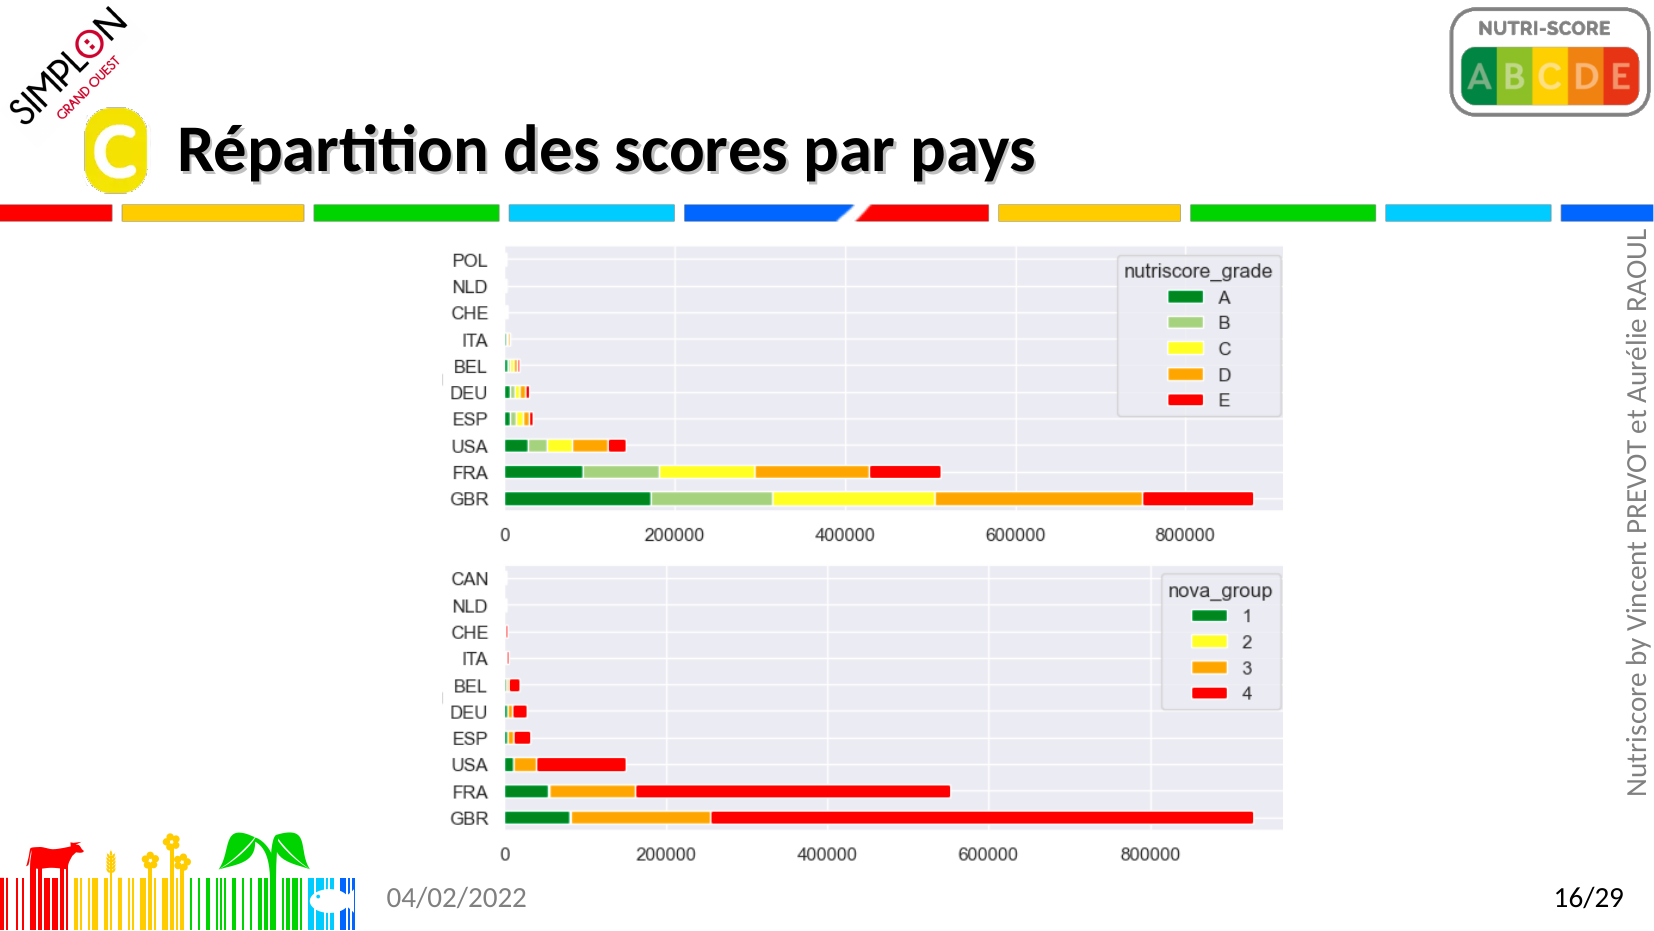

# Répartition des scores par pays
16